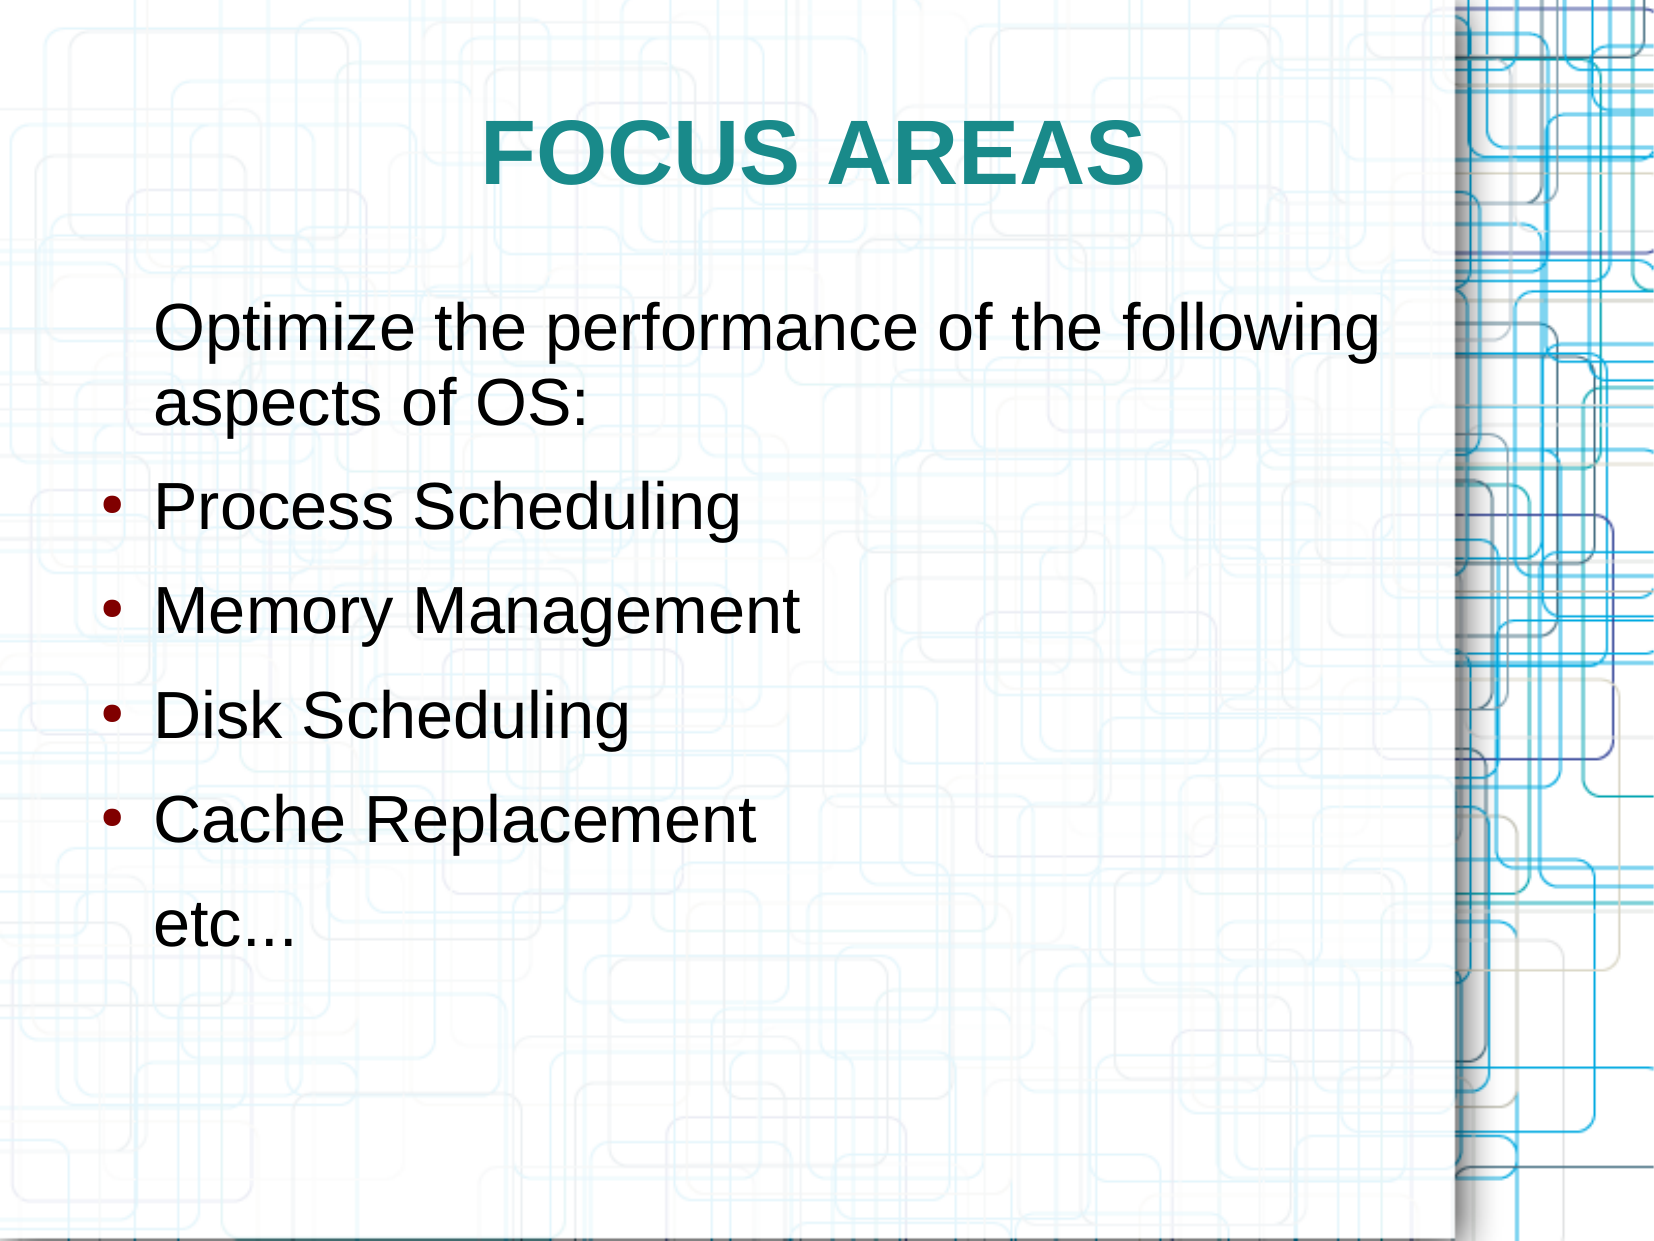

# FOCUS AREAS
Optimize the performance of the following aspects of OS:
Process Scheduling
Memory Management
Disk Scheduling
Cache Replacement
etc...